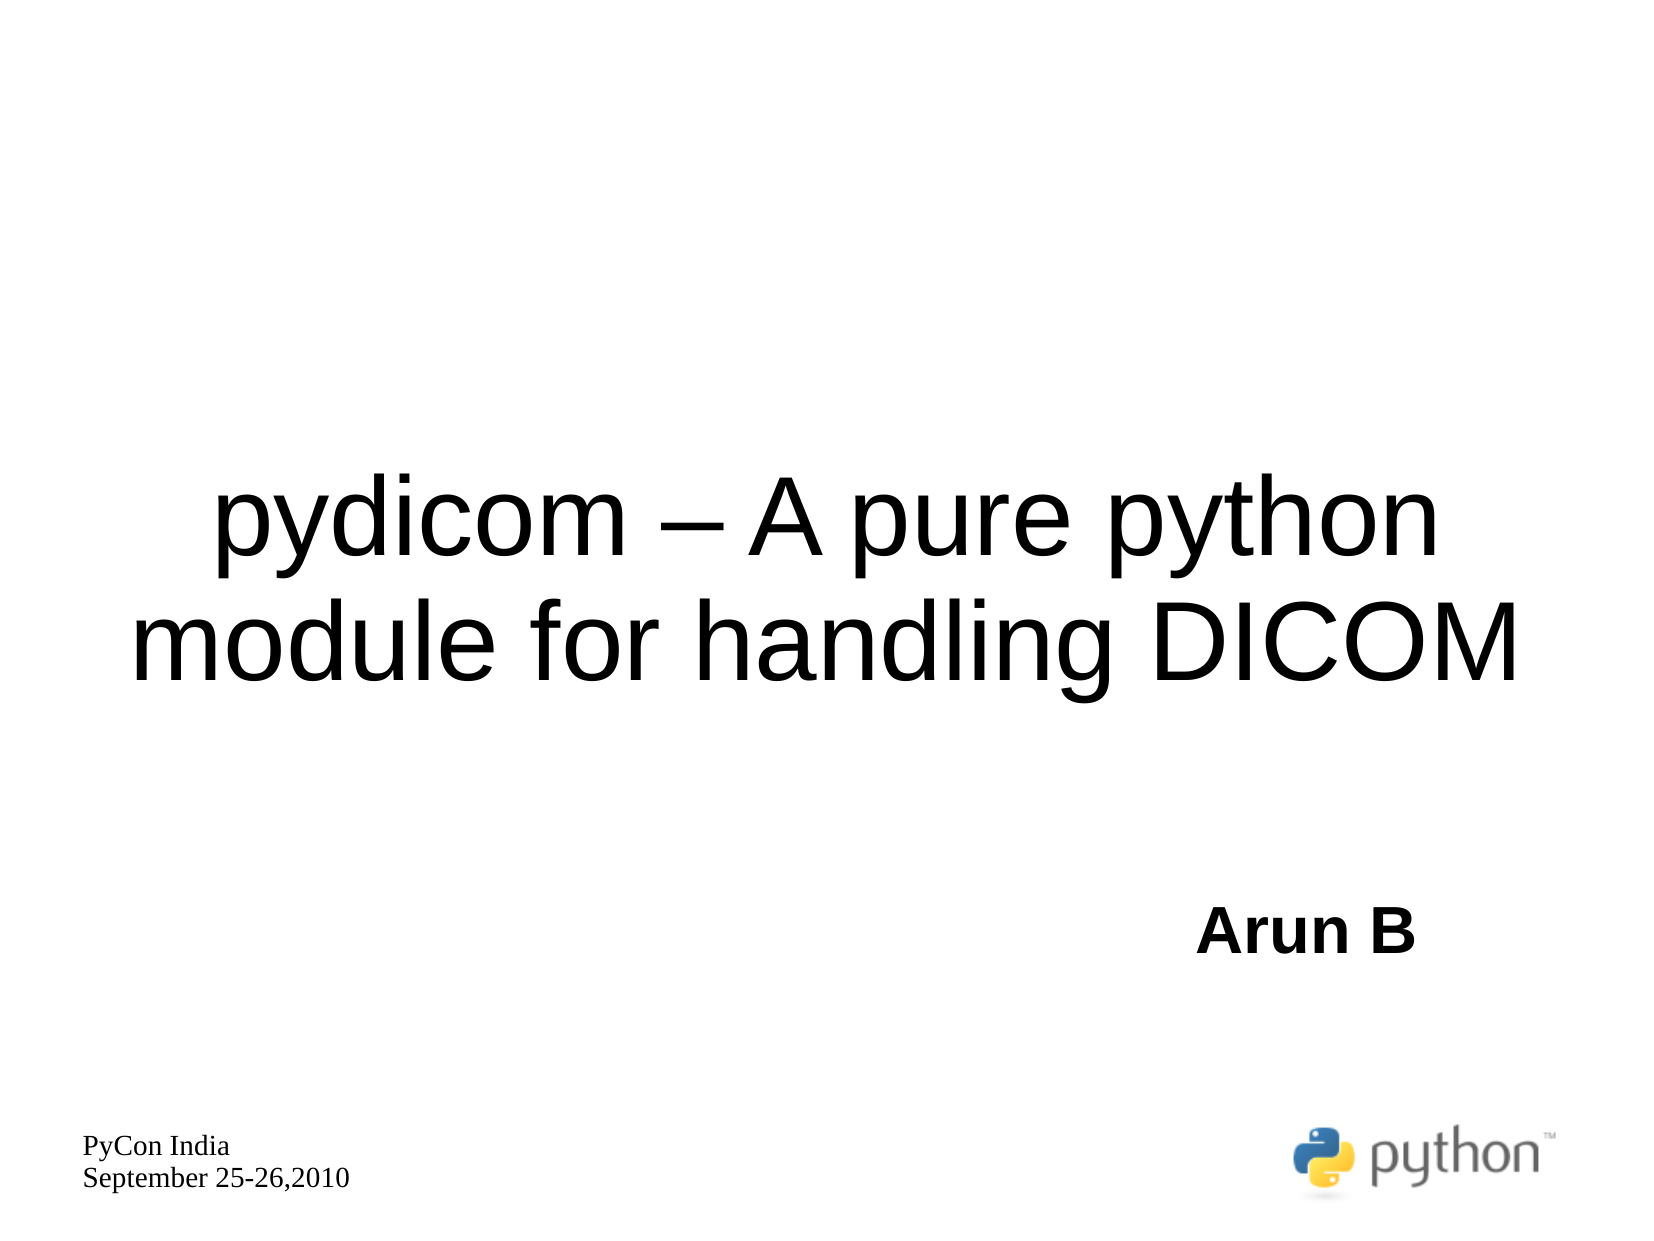

# pydicom – A pure python module for handling DICOM
Arun B